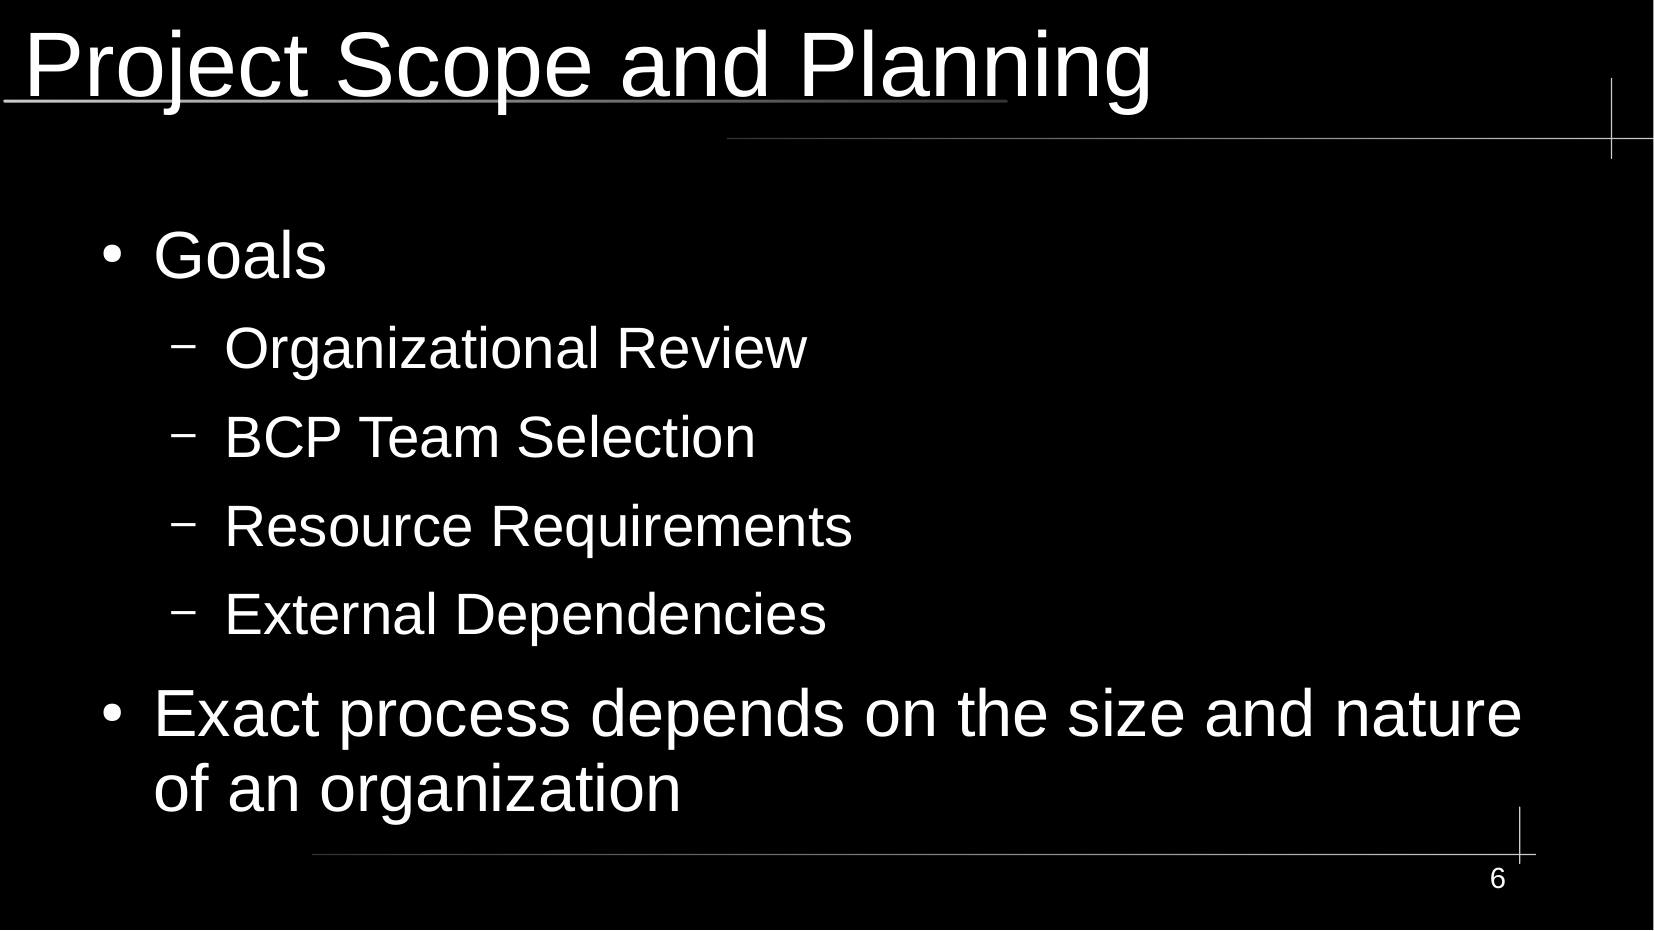

# Project Scope and Planning
Goals
Organizational Review
BCP Team Selection
Resource Requirements
External Dependencies
Exact process depends on the size and nature of an organization
6